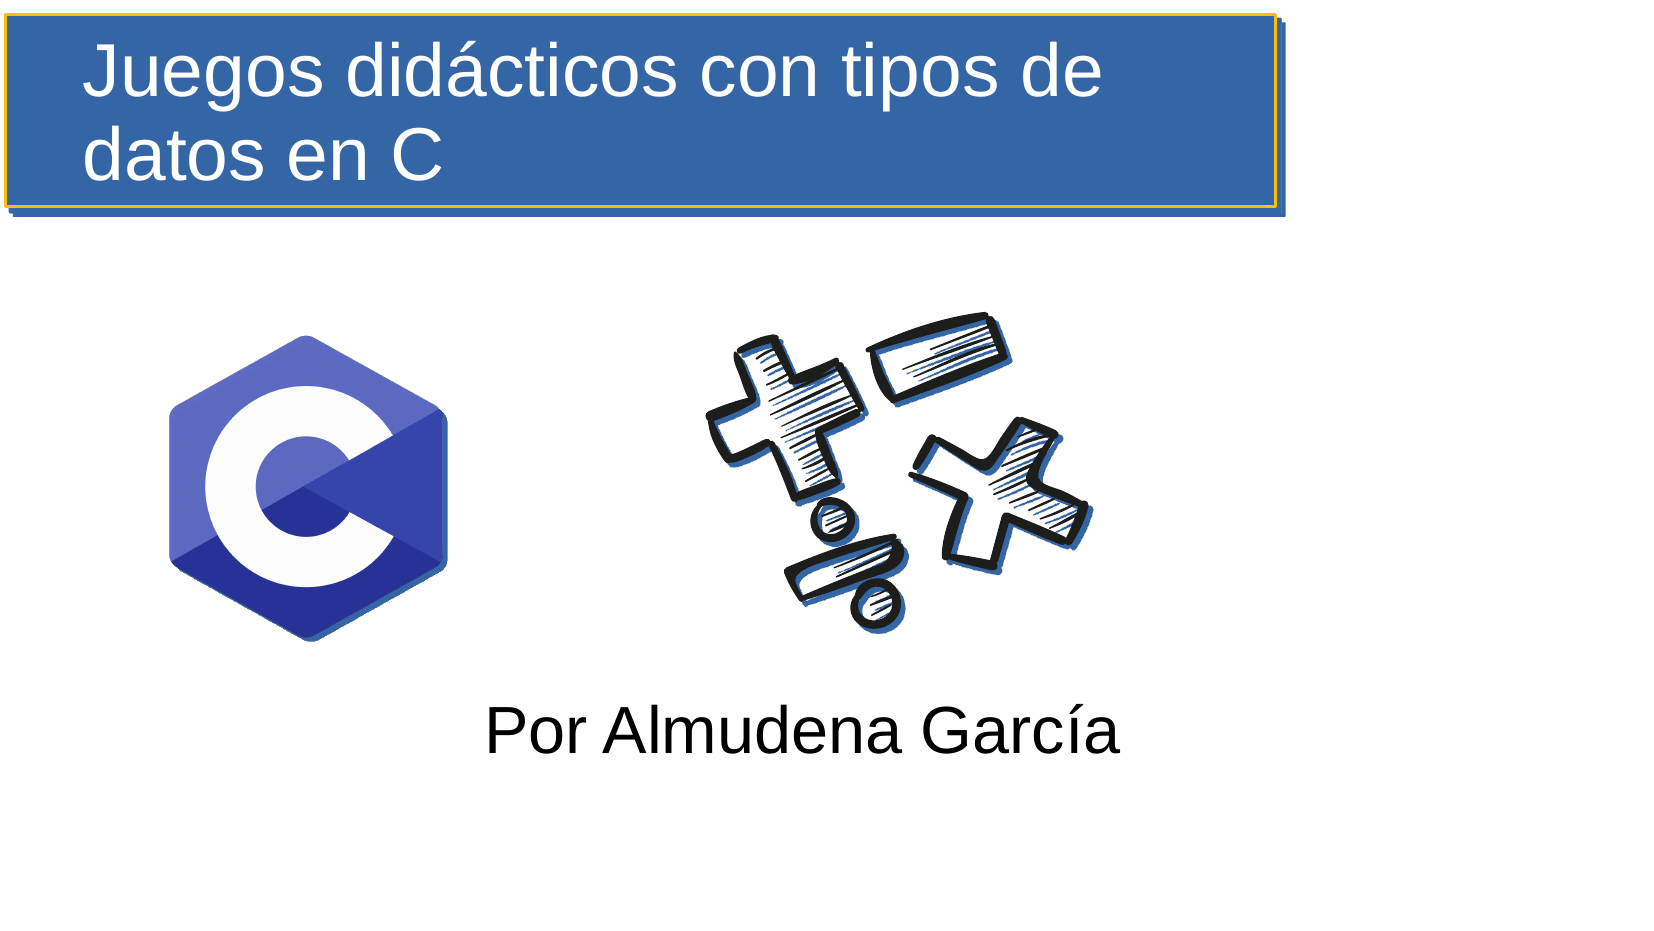

# Juegos didácticos con tipos de datos en C
Por Almudena García